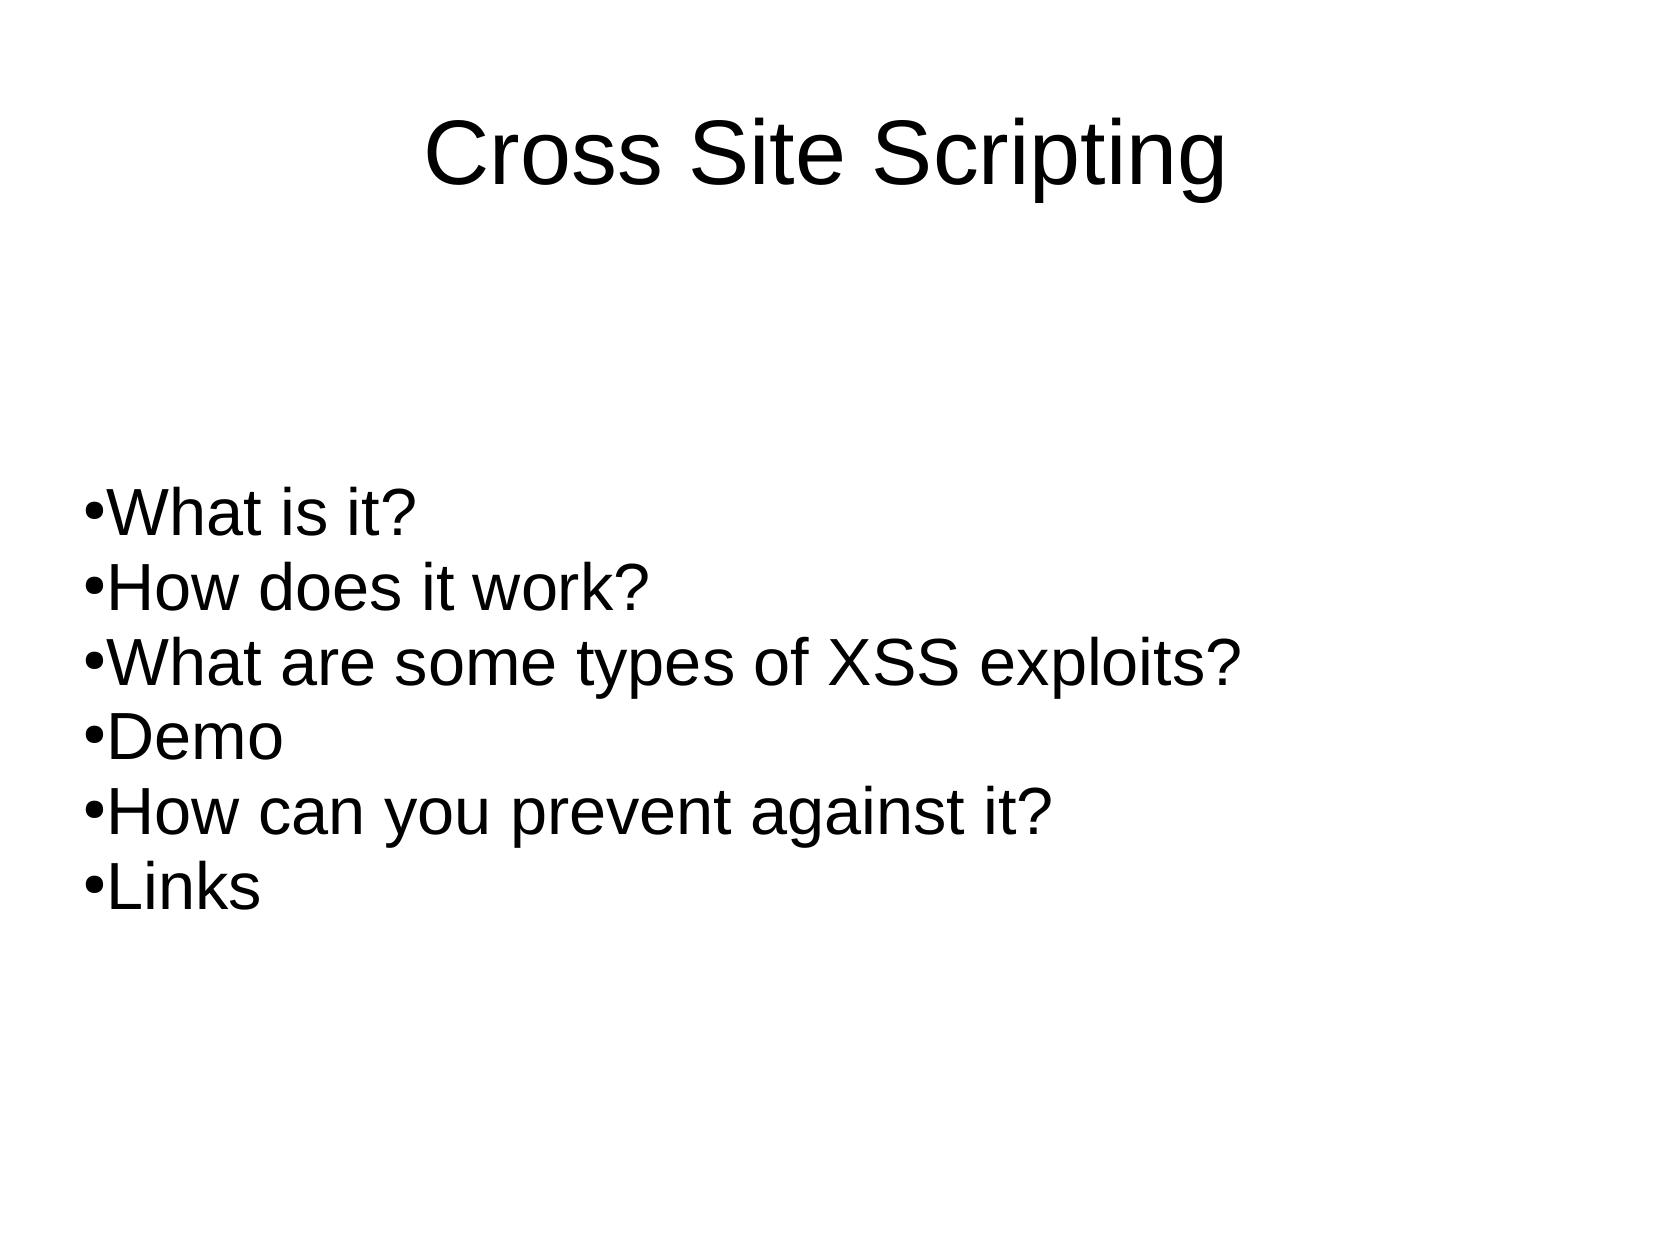

# Cross Site Scripting
What is it?
How does it work?
What are some types of XSS exploits?
Demo
How can you prevent against it?
Links